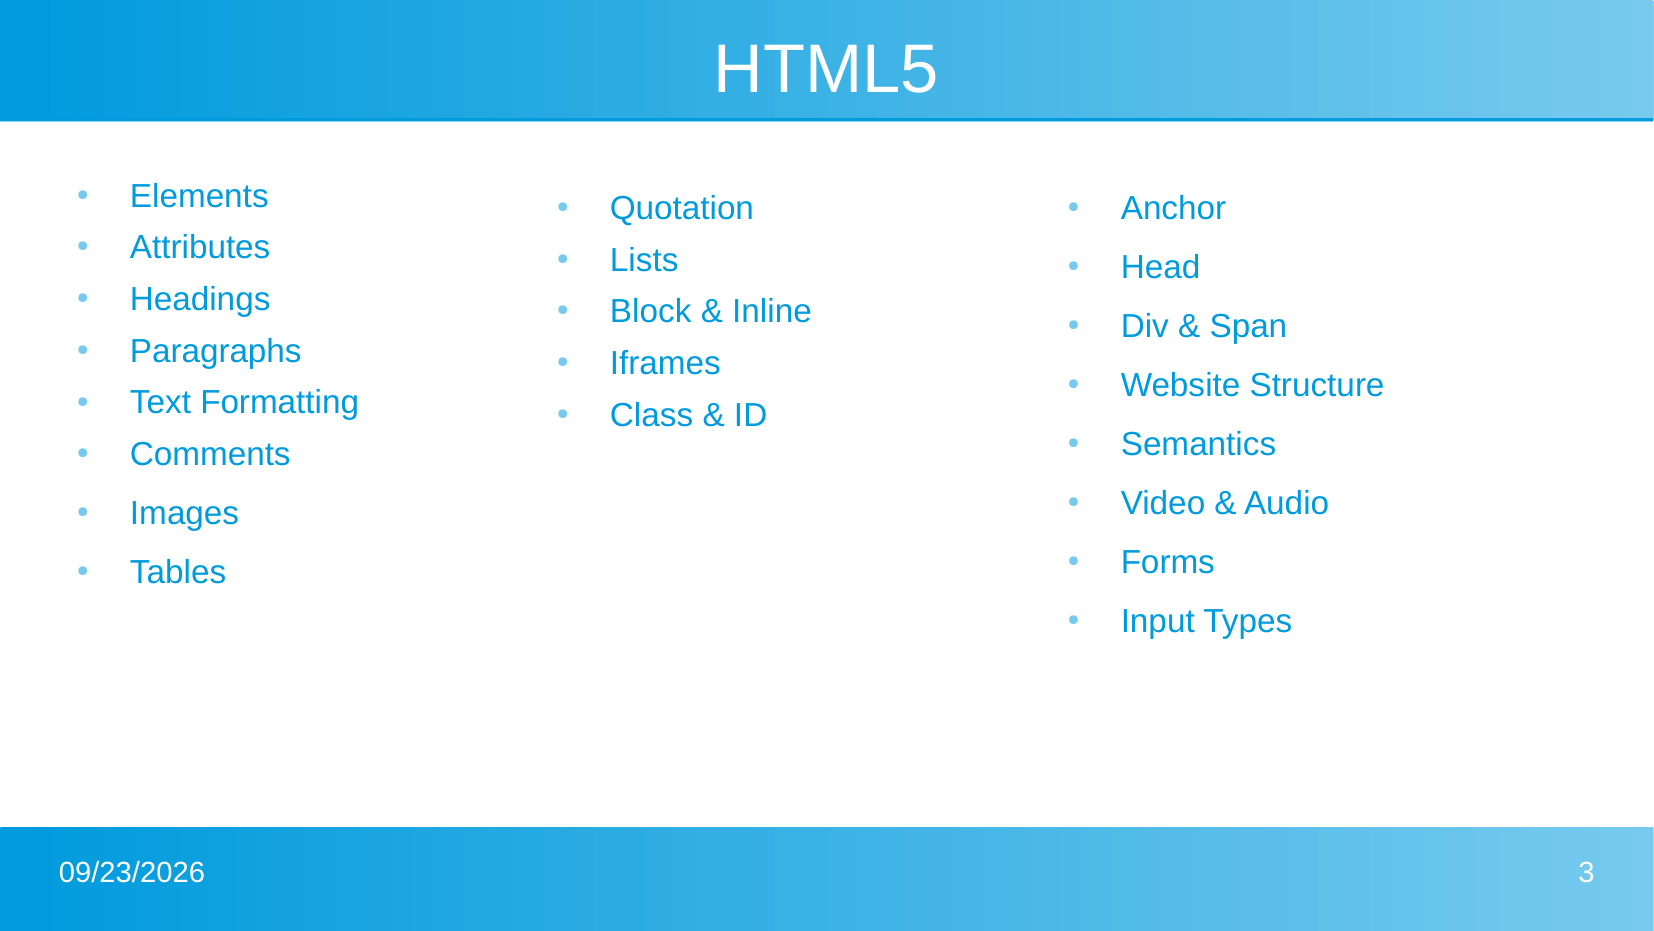

# HTML5
Elements
Attributes
Headings
Paragraphs
Text Formatting
Comments
Images
Tables
Quotation
Lists
Block & Inline
Iframes
Class & ID
Anchor
Head
Div & Span
Website Structure
Semantics
Video & Audio
Forms
Input Types
3